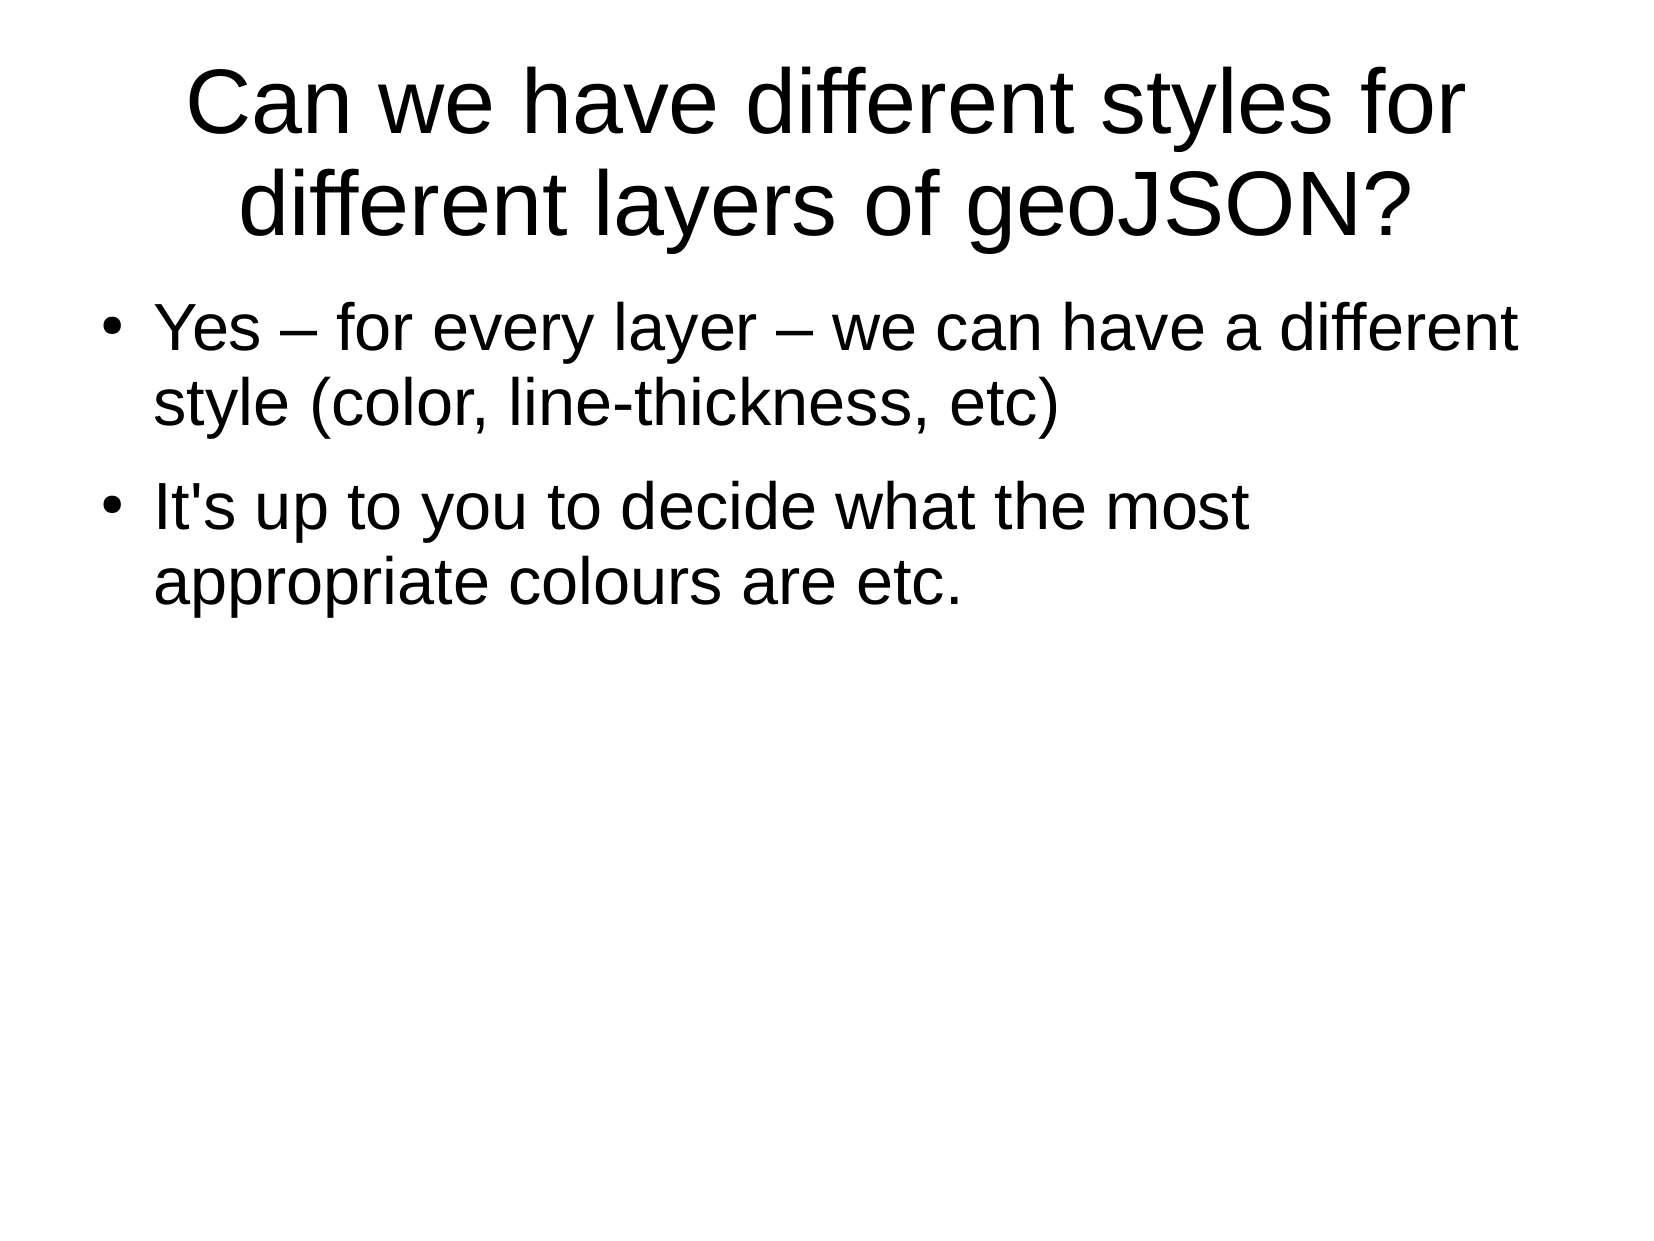

# Can we have different styles for different layers of geoJSON?
Yes – for every layer – we can have a different style (color, line-thickness, etc)
It's up to you to decide what the most appropriate colours are etc.